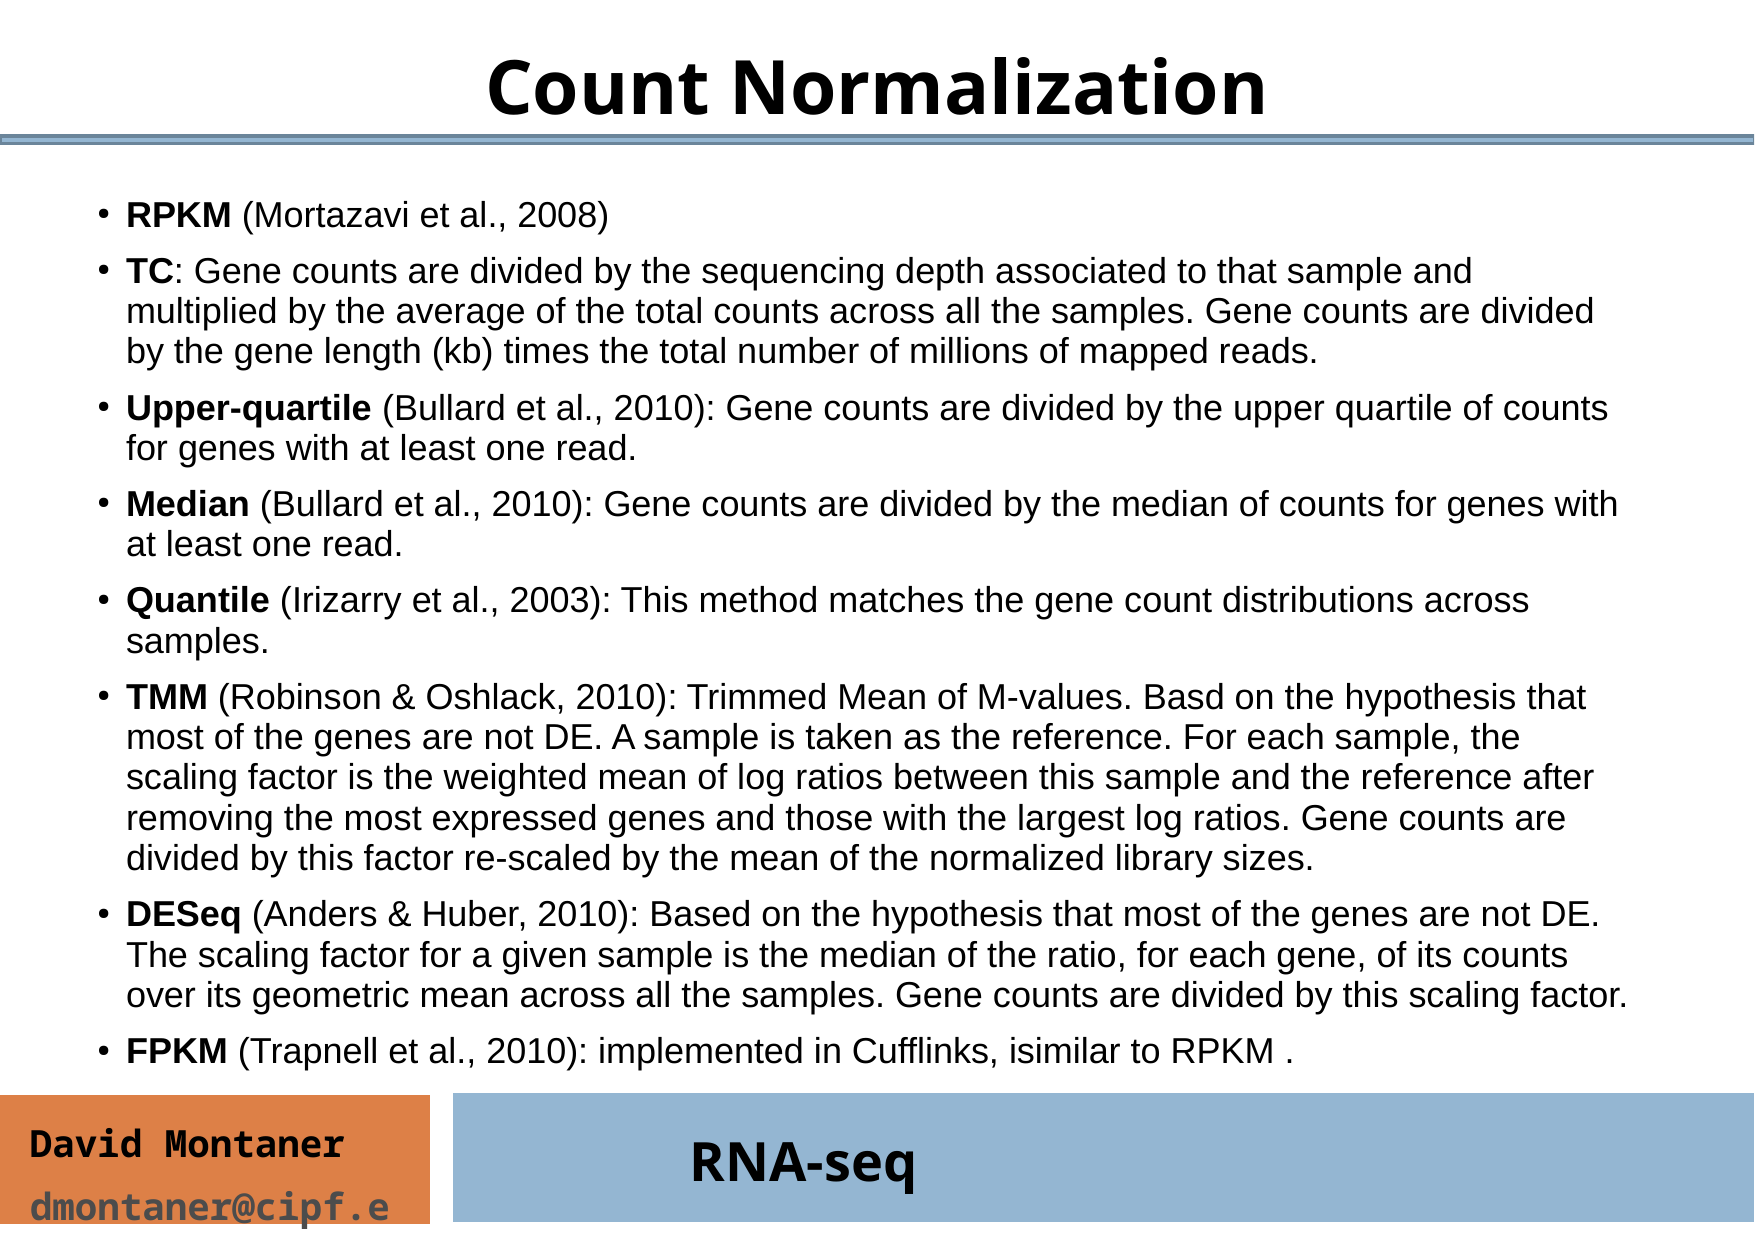

Count Normalization
# RPKM (Mortazavi et al., 2008)
TC: Gene counts are divided by the sequencing depth associated to that sample and multiplied by the average of the total counts across all the samples. Gene counts are divided by the gene length (kb) times the total number of millions of mapped reads.
Upper-quartile (Bullard et al., 2010): Gene counts are divided by the upper quartile of counts for genes with at least one read.
Median (Bullard et al., 2010): Gene counts are divided by the median of counts for genes with at least one read.
Quantile (Irizarry et al., 2003): This method matches the gene count distributions across samples.
TMM (Robinson & Oshlack, 2010): Trimmed Mean of M-values. Basd on the hypothesis that most of the genes are not DE. A sample is taken as the reference. For each sample, the scaling factor is the weighted mean of log ratios between this sample and the reference after removing the most expressed genes and those with the largest log ratios. Gene counts are divided by this factor re-scaled by the mean of the normalized library sizes.
DESeq (Anders & Huber, 2010): Based on the hypothesis that most of the genes are not DE. The scaling factor for a given sample is the median of the ratio, for each gene, of its counts over its geometric mean across all the samples. Gene counts are divided by this scaling factor.
FPKM (Trapnell et al., 2010): implemented in Cufflinks, isimilar to RPKM .
David Montaner
dmontaner@cipf.es
RNA-seq